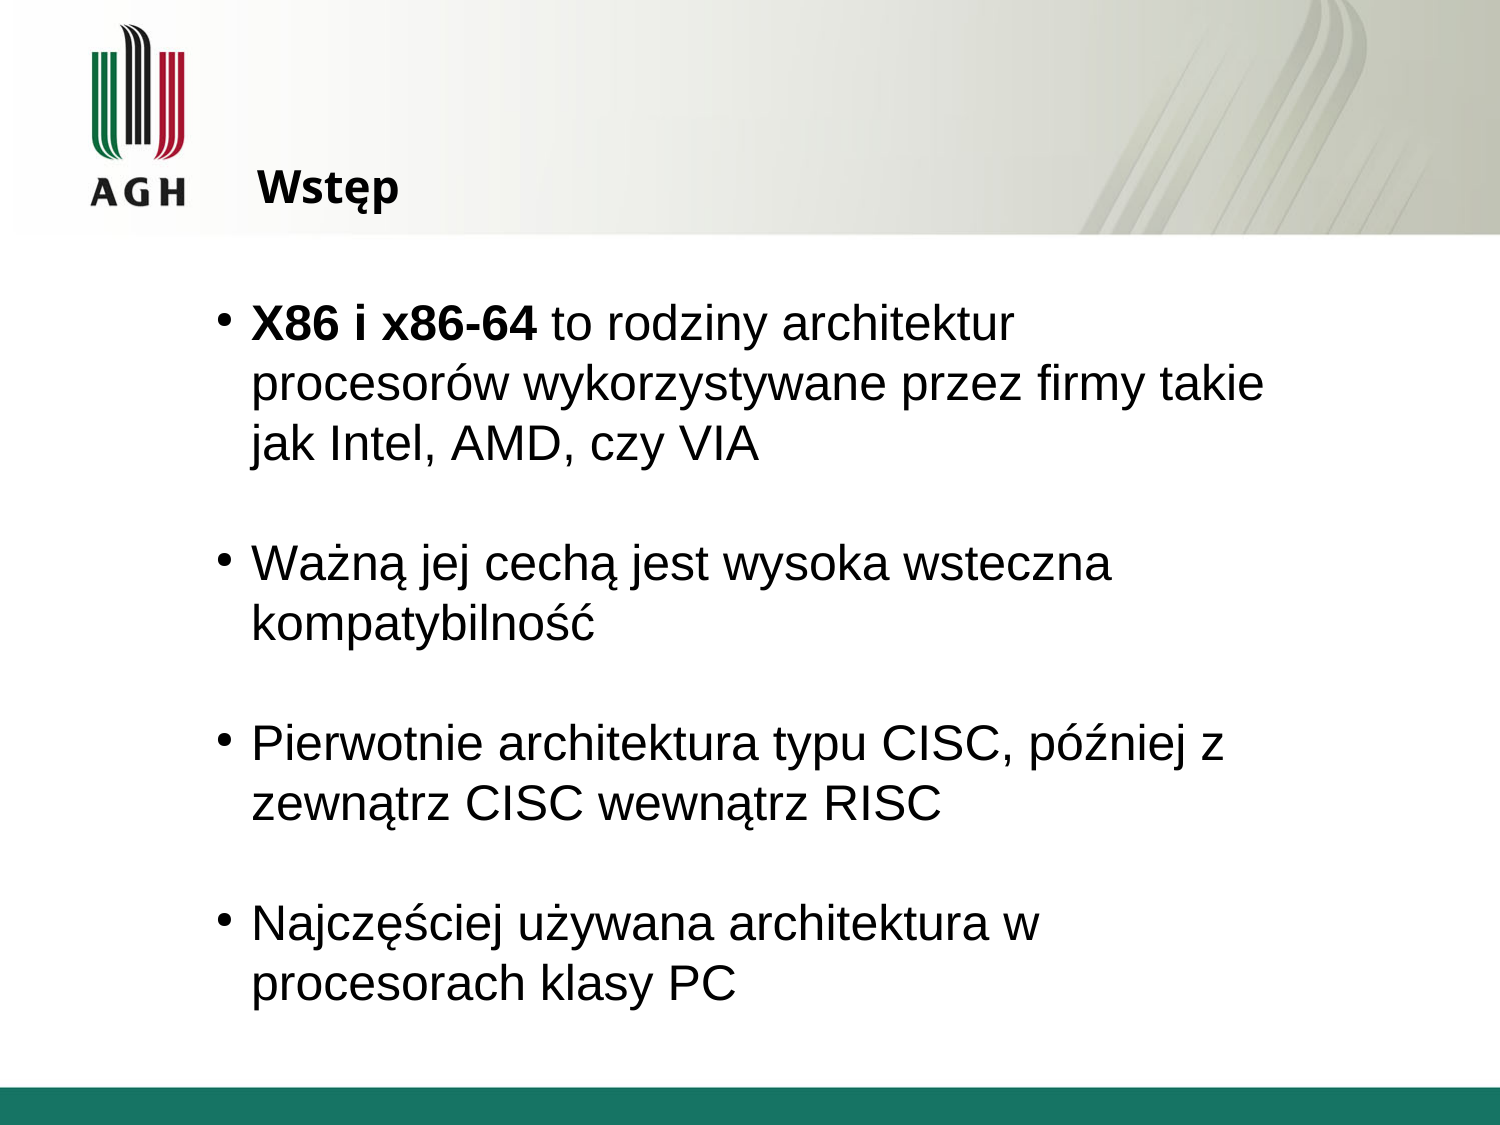

# Wstęp
X86 i x86-64 to rodziny architektur procesorów wykorzystywane przez firmy takie jak Intel, AMD, czy VIA
Ważną jej cechą jest wysoka wsteczna kompatybilność
Pierwotnie architektura typu CISC, później z zewnątrz CISC wewnątrz RISC
Najczęściej używana architektura w procesorach klasy PC